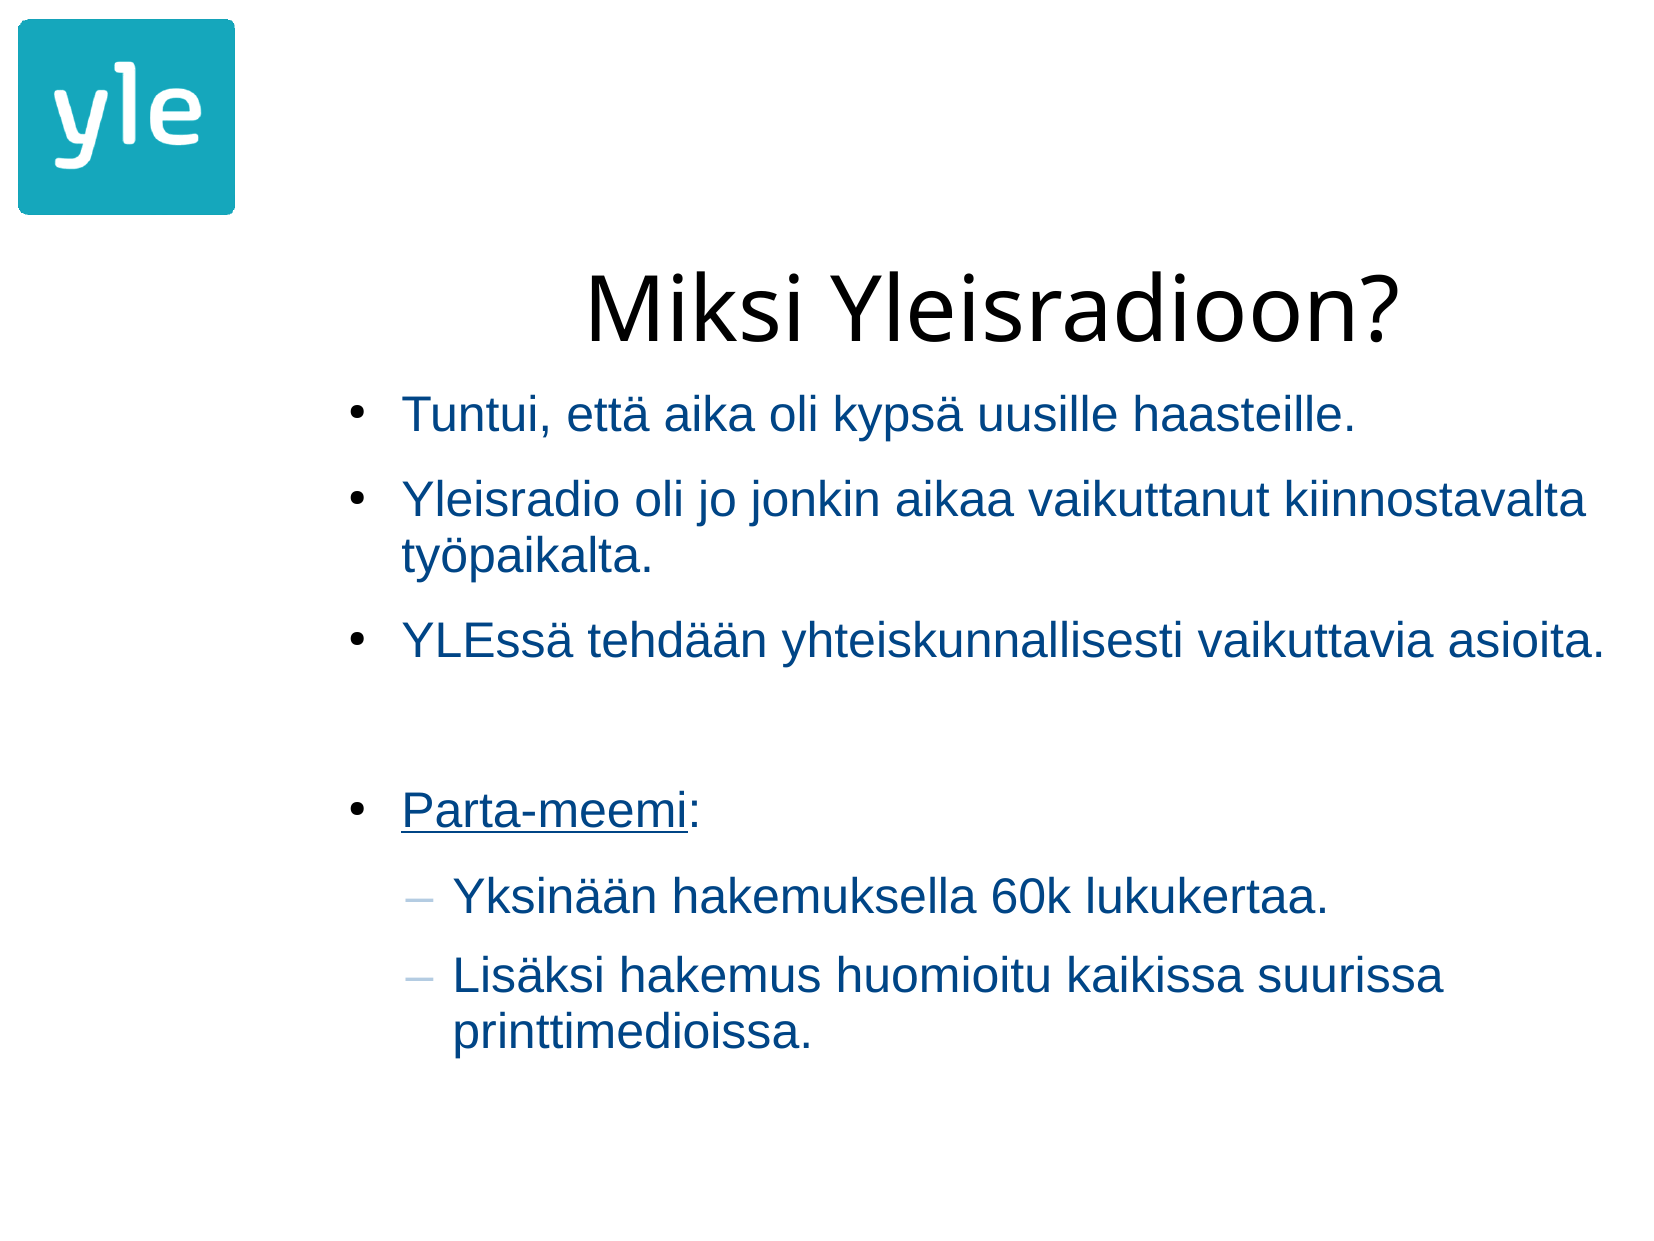

# Miksi Yleisradioon?
Tuntui, että aika oli kypsä uusille haasteille.
Yleisradio oli jo jonkin aikaa vaikuttanut kiinnostavalta työpaikalta.
YLEssä tehdään yhteiskunnallisesti vaikuttavia asioita.
Parta-meemi:
Yksinään hakemuksella 60k lukukertaa.
Lisäksi hakemus huomioitu kaikissa suurissa printtimedioissa.